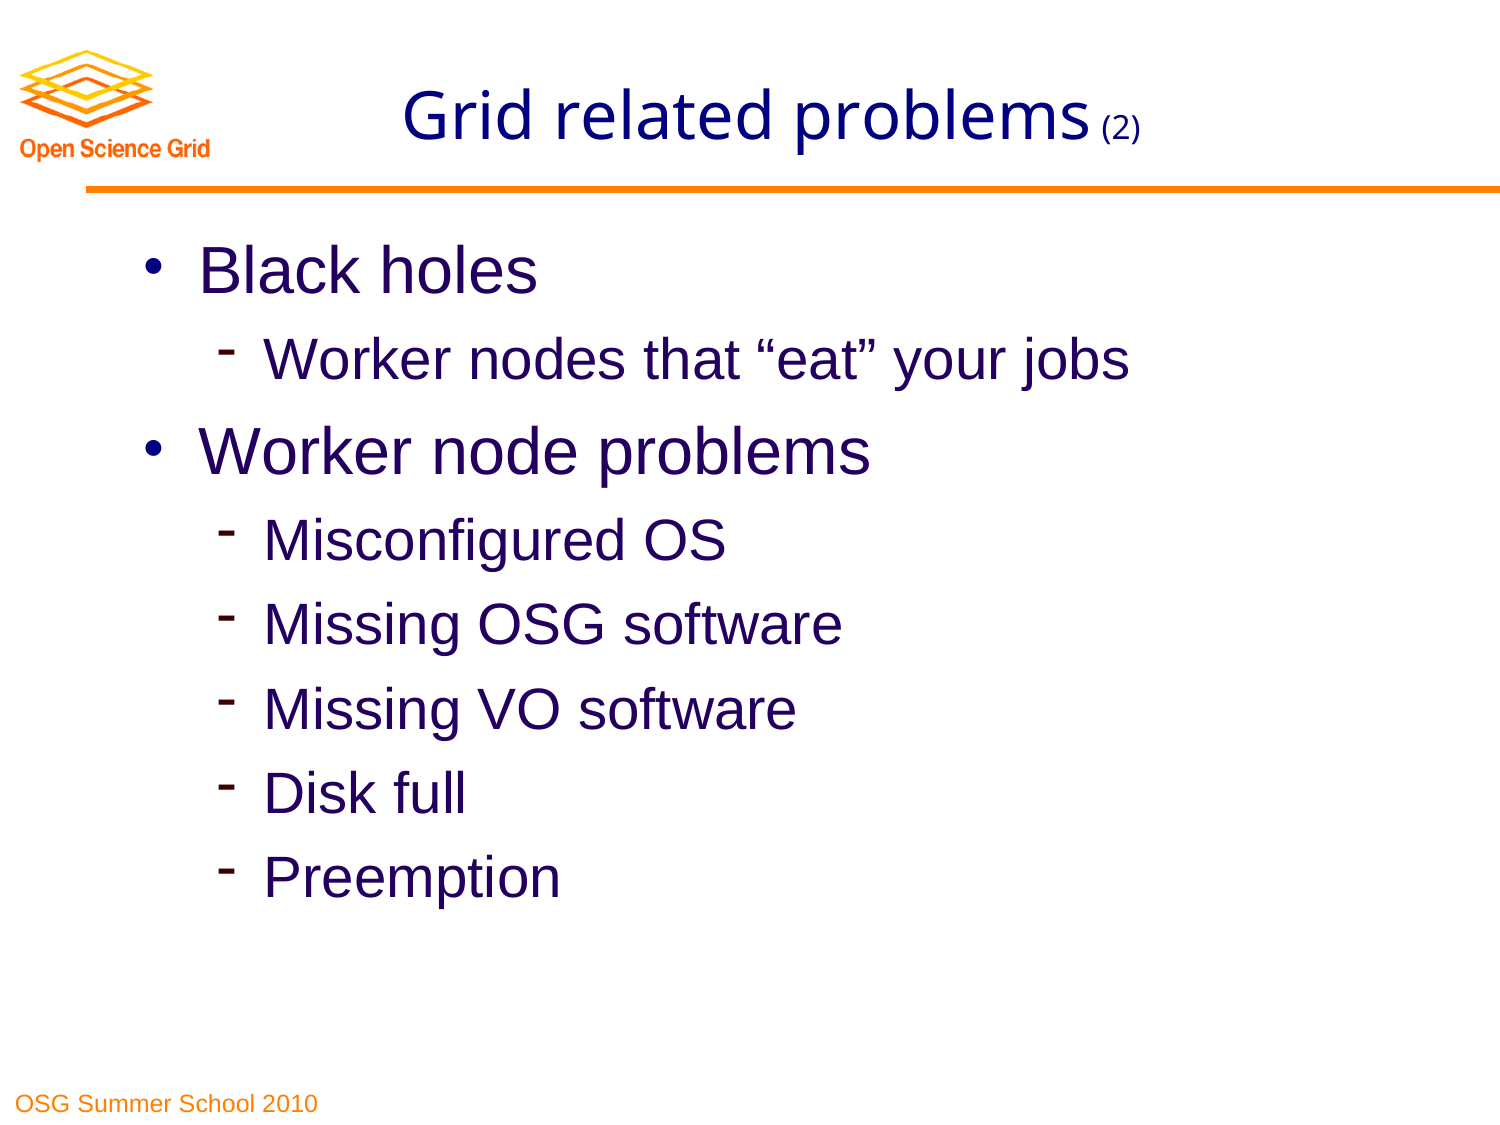

# Grid related problems (2)
Black holes
Worker nodes that “eat” your jobs
Worker node problems
Misconfigured OS
Missing OSG software
Missing VO software
Disk full
Preemption